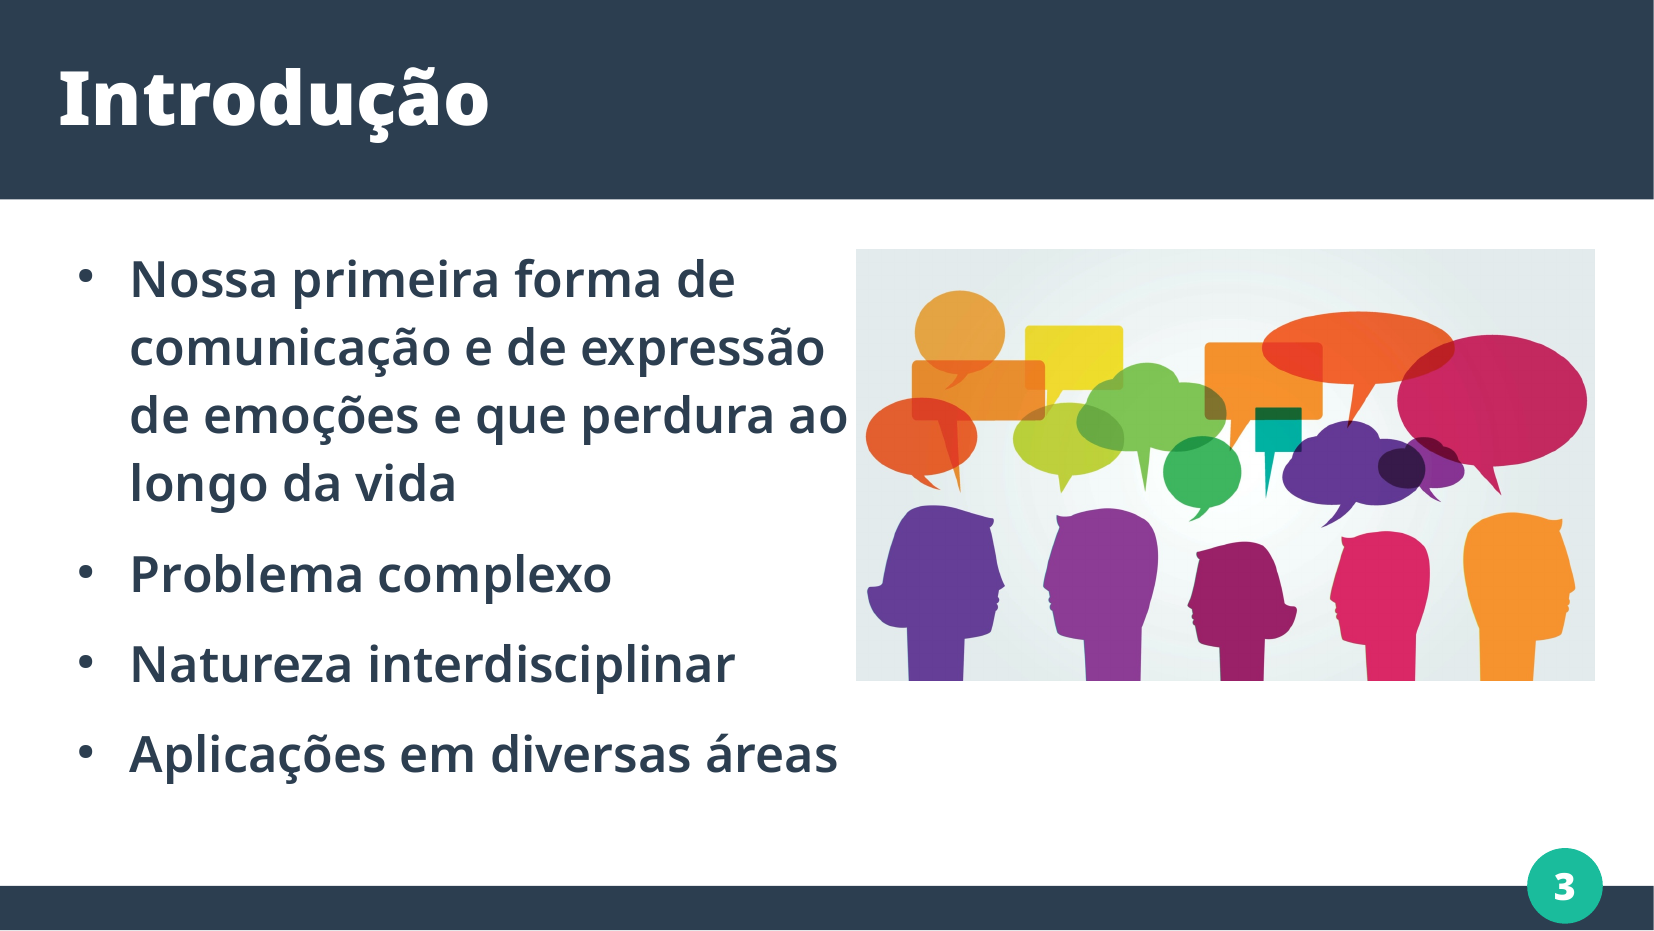

# Introdução
Nossa primeira forma de comunicação e de expressão de emoções e que perdura ao longo da vida
Problema complexo
Natureza interdisciplinar
Aplicações em diversas áreas